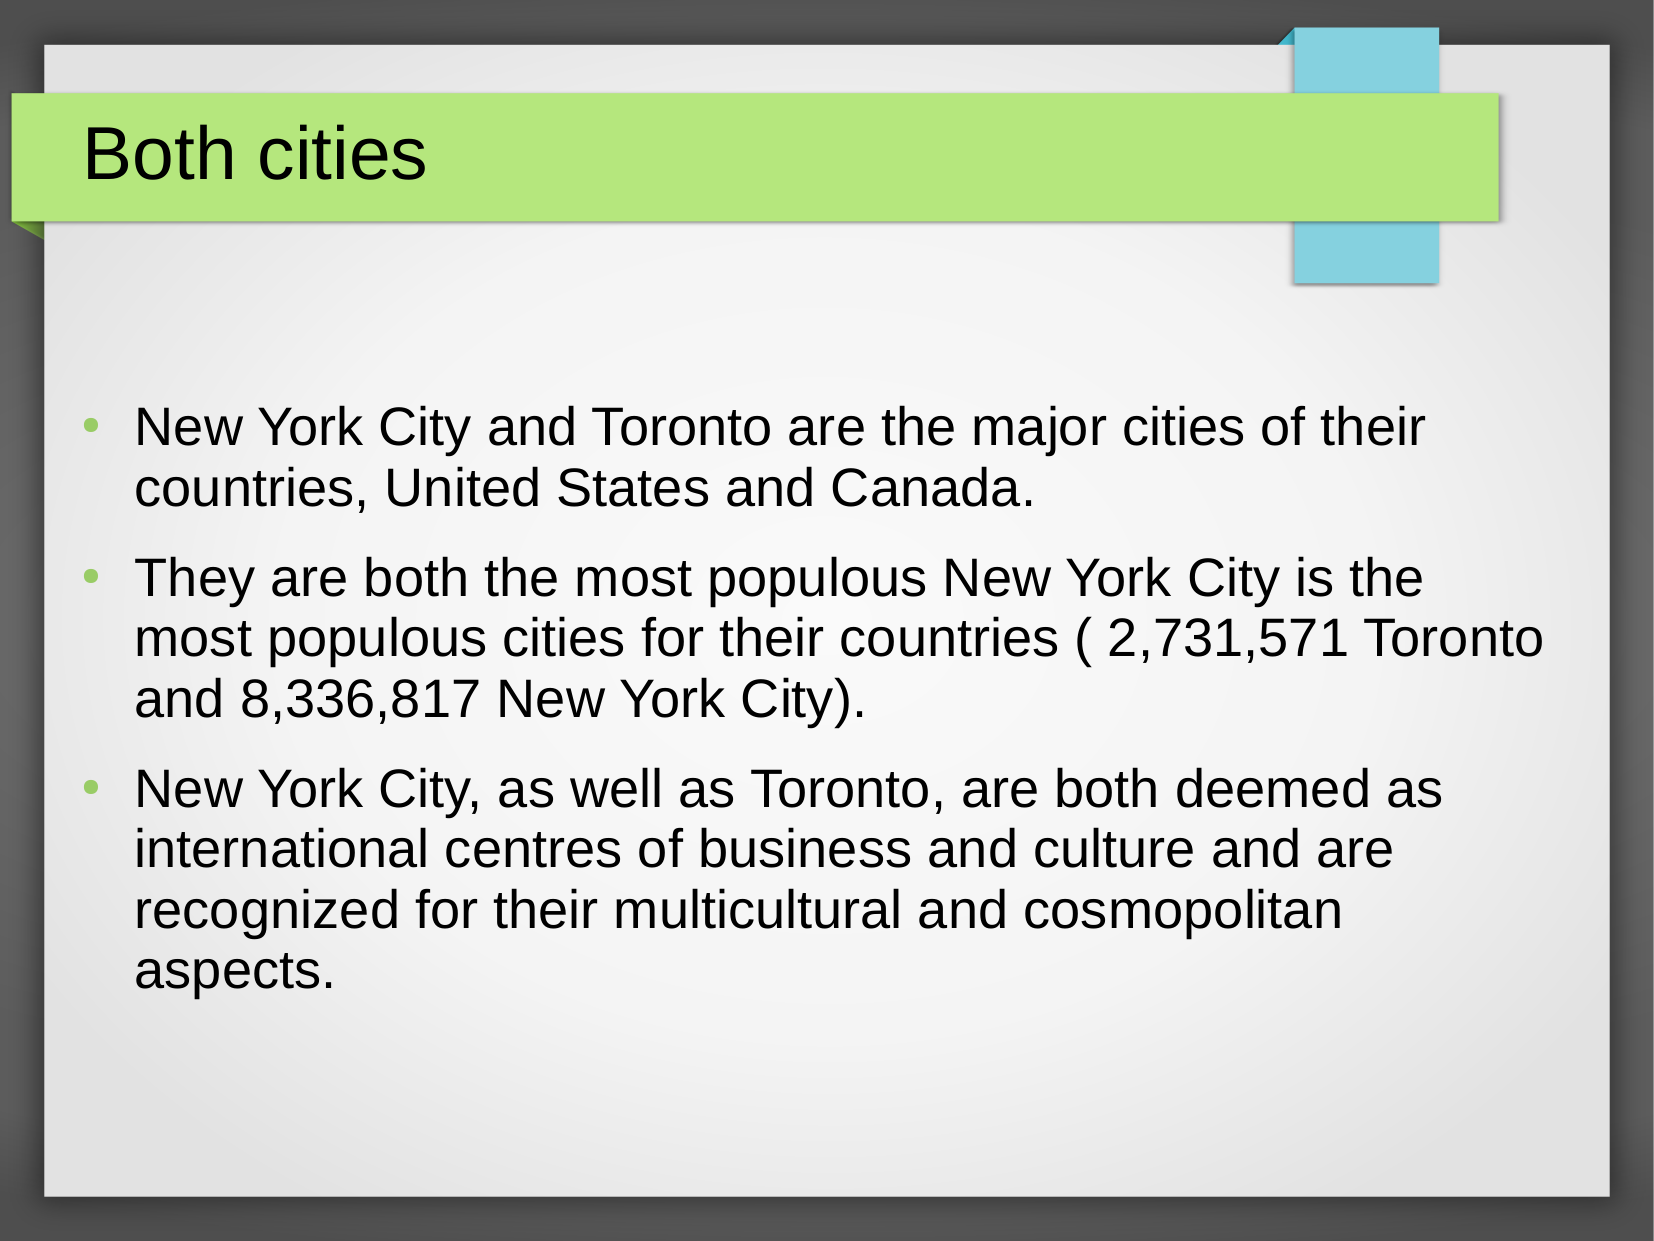

# Both cities
New York City and Toronto are the major cities of their countries, United States and Canada.
They are both the most populous New York City is the most populous cities for their countries ( 2,731,571 Toronto and 8,336,817 New York City).
New York City, as well as Toronto, are both deemed as international centres of business and culture and are recognized for their multicultural and cosmopolitan aspects.